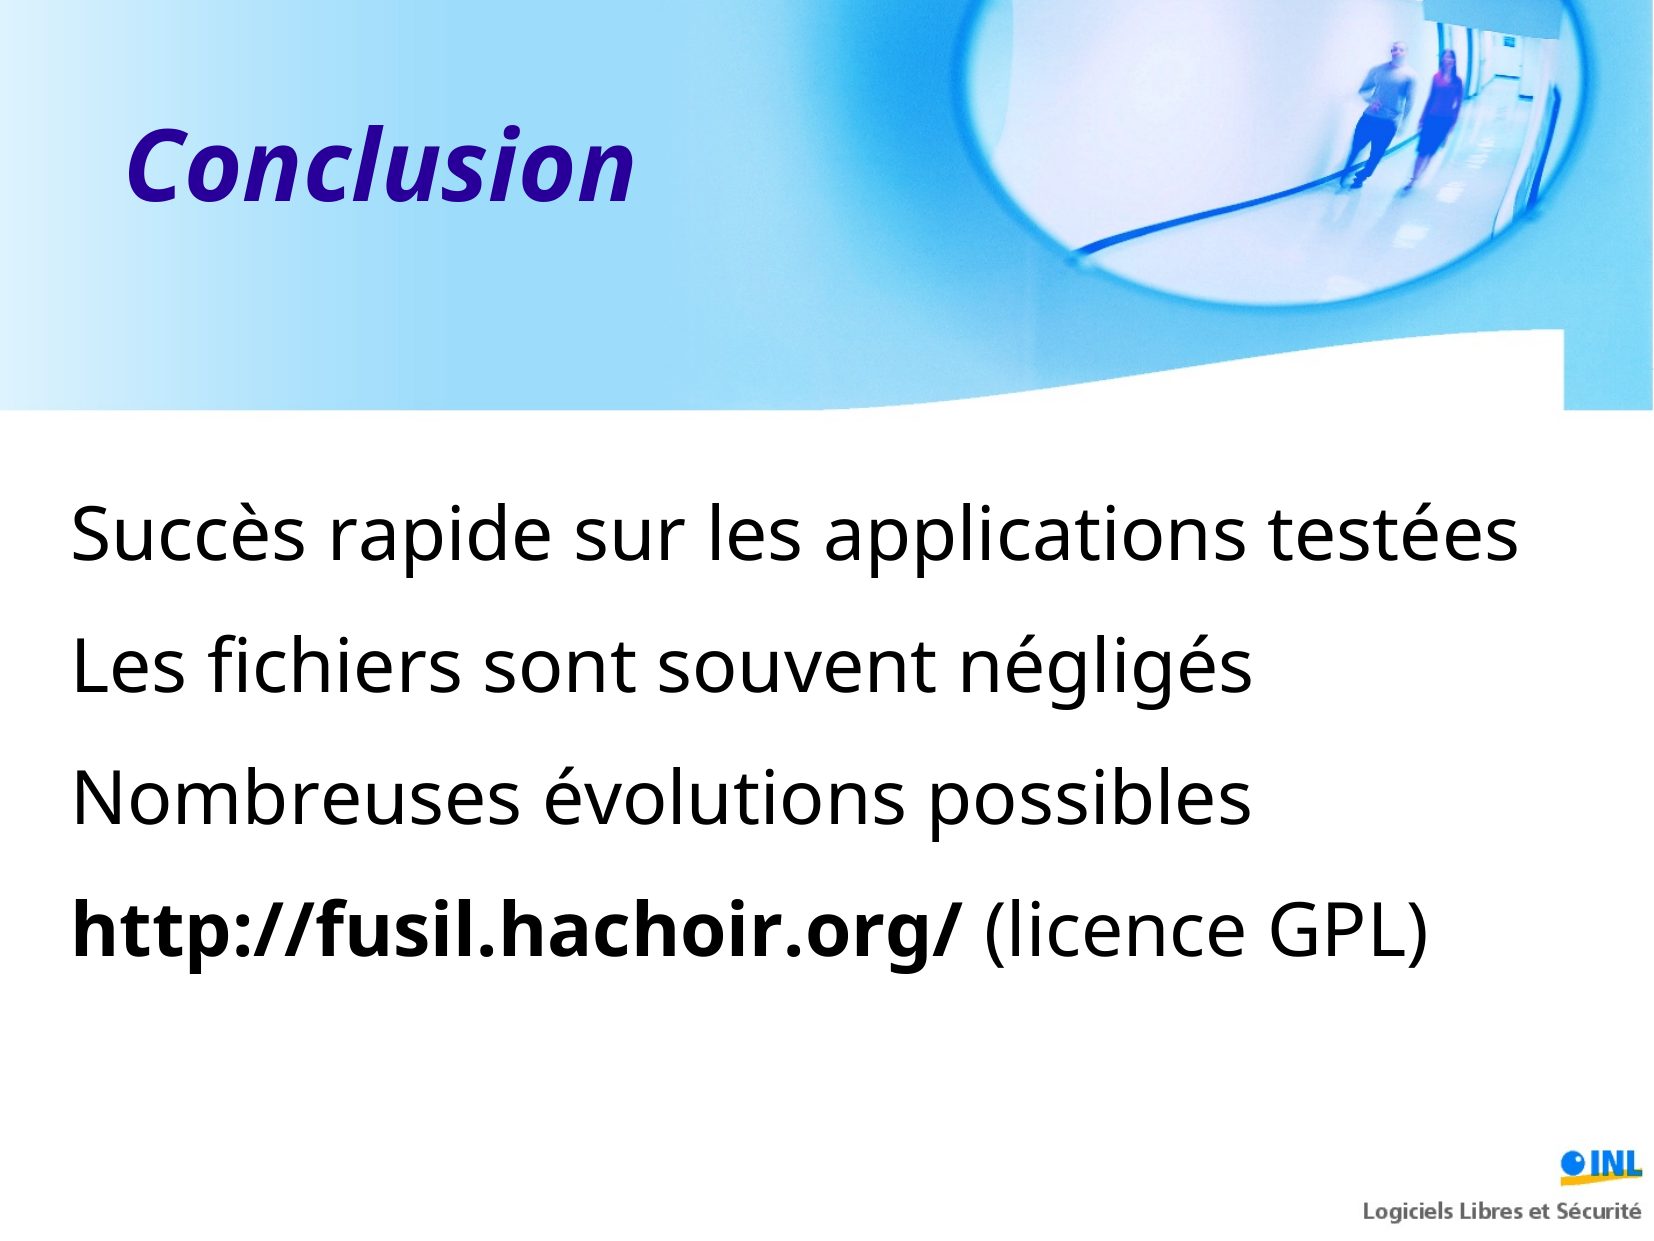

# Conclusion
Succès rapide sur les applications testées
Les fichiers sont souvent négligés
Nombreuses évolutions possibles
http://fusil.hachoir.org/ (licence GPL)